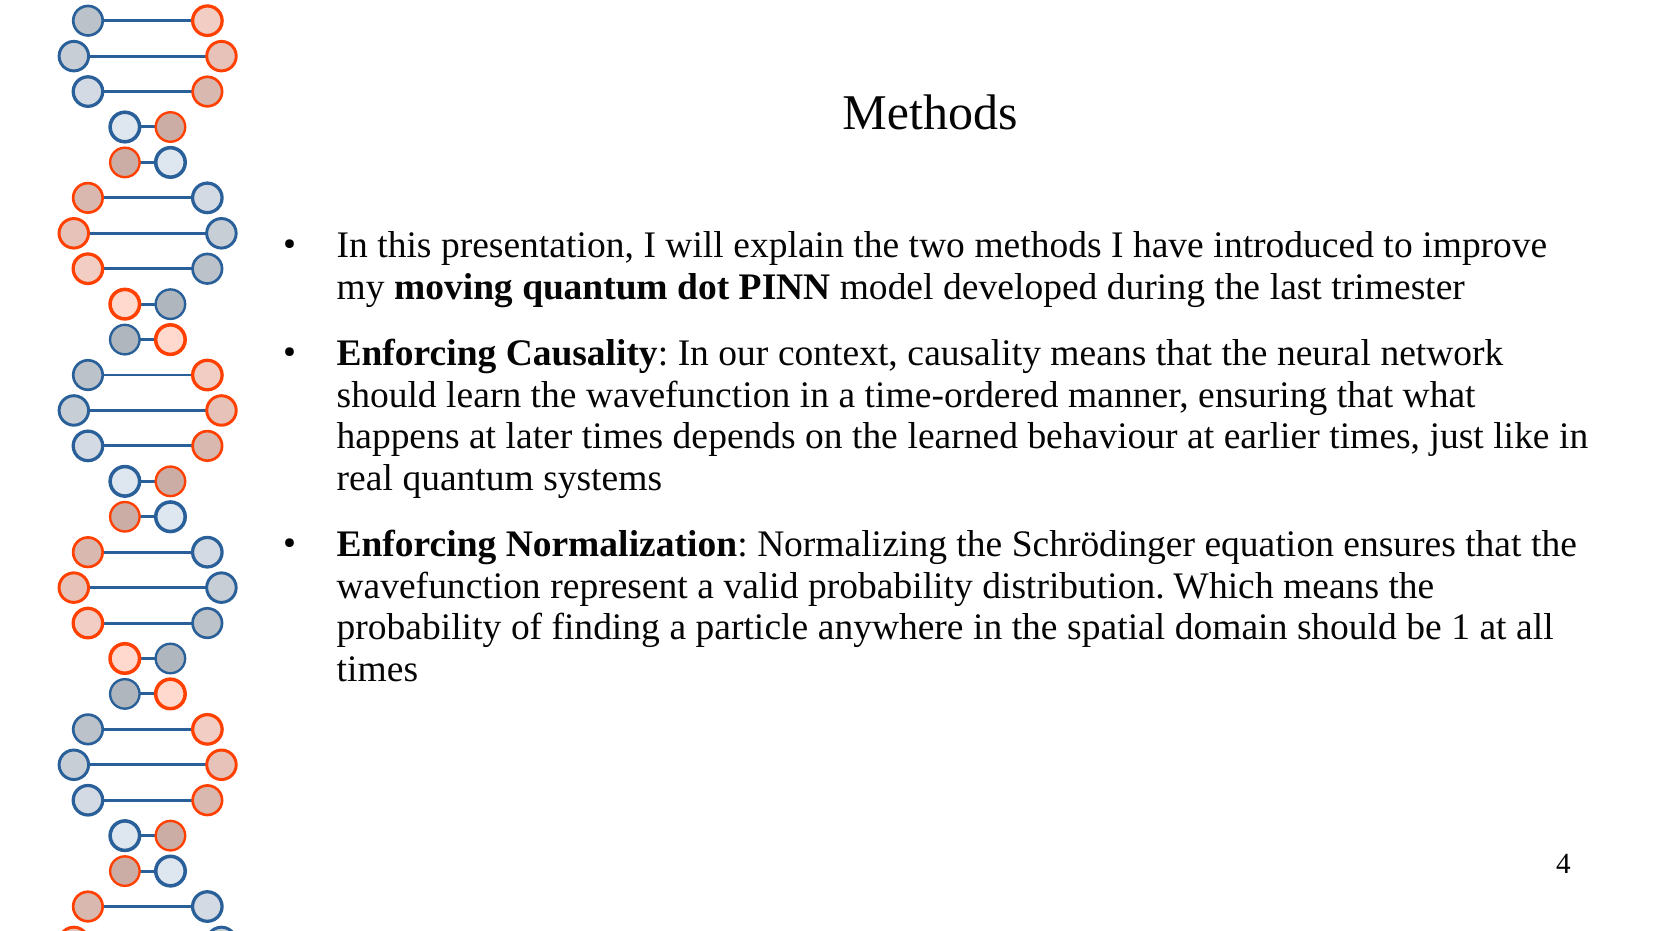

# Methods
In this presentation, I will explain the two methods I have introduced to improve my moving quantum dot PINN model developed during the last trimester
Enforcing Causality: In our context, causality means that the neural network should learn the wavefunction in a time-ordered manner, ensuring that what happens at later times depends on the learned behaviour at earlier times, just like in real quantum systems
Enforcing Normalization: Normalizing the Schrödinger equation ensures that the wavefunction represent a valid probability distribution. Which means the probability of finding a particle anywhere in the spatial domain should be 1 at all times
4